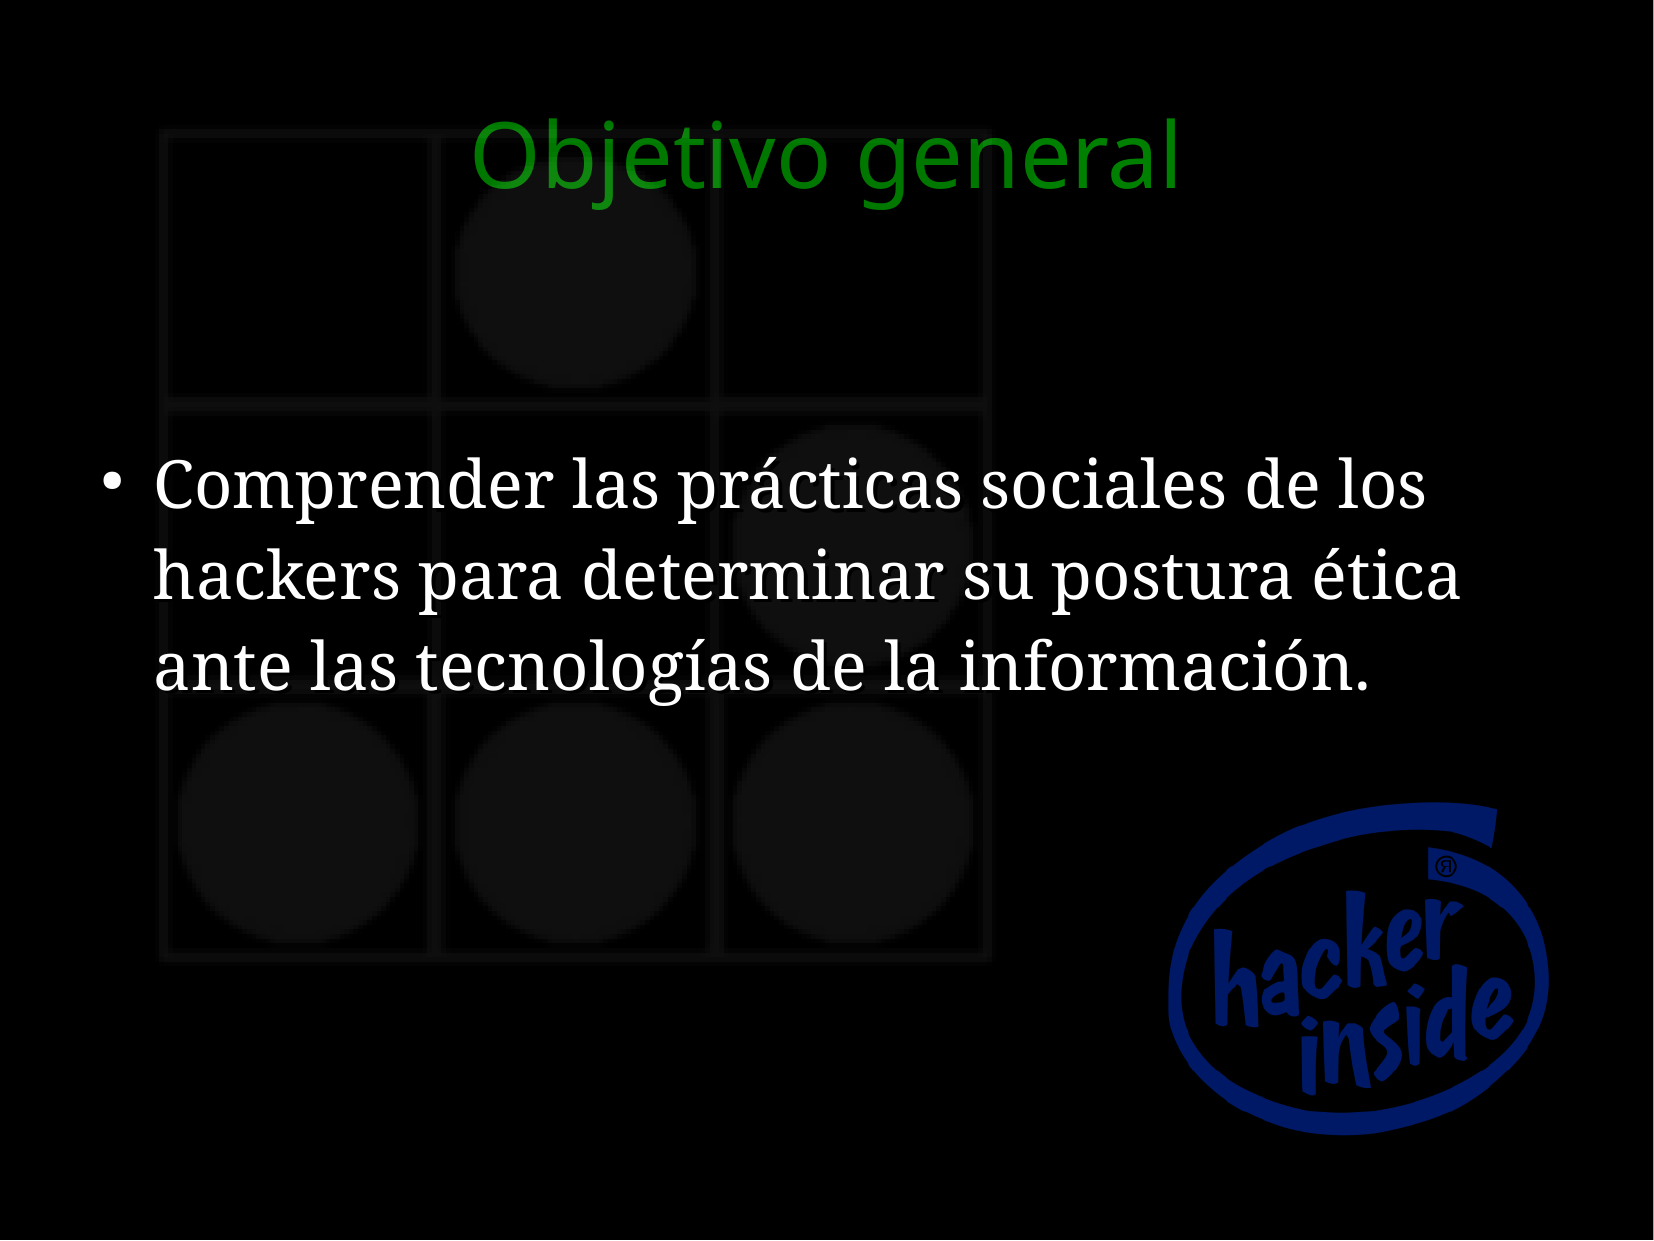

# Objetivo general
Comprender las prácticas sociales de los hackers para determinar su postura ética ante las tecnologías de la información.